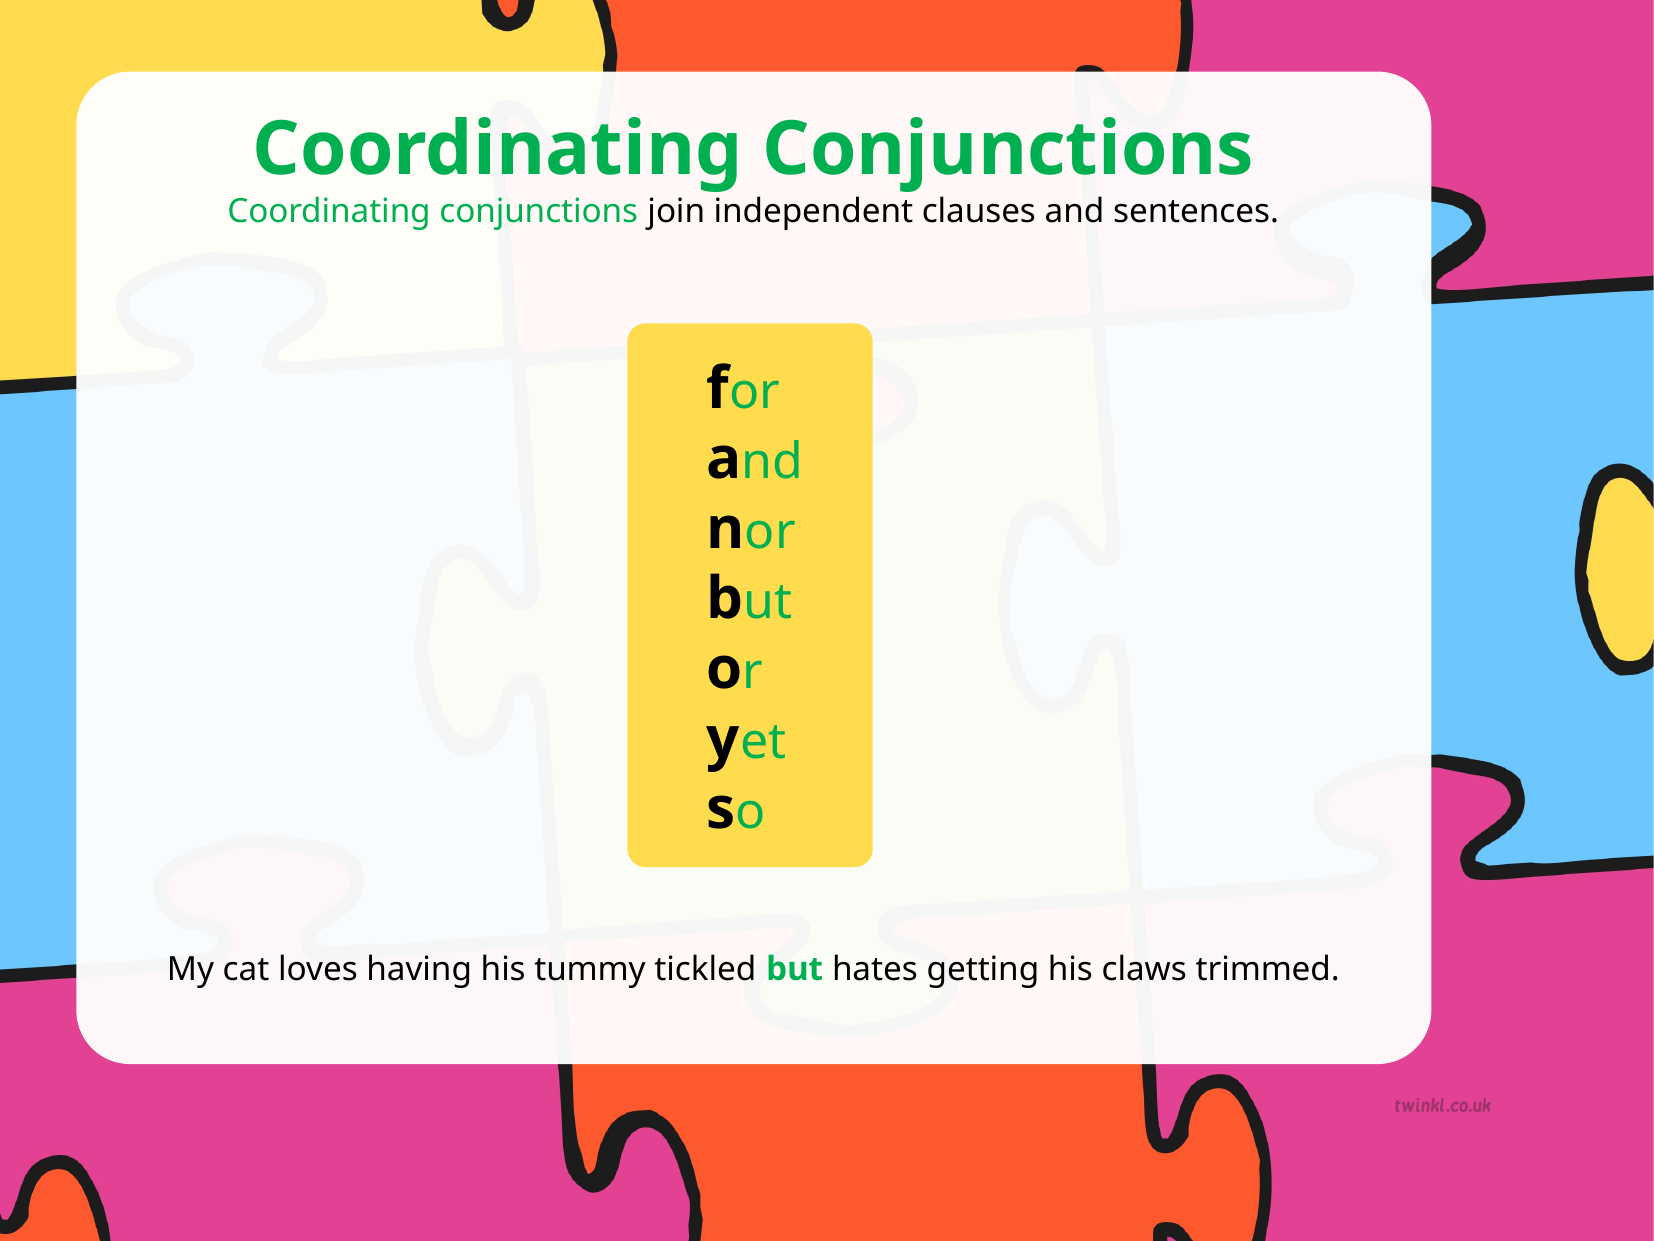

Coordinating Conjunctions
Coordinating conjunctions join independent clauses and sentences.
My cat loves having his tummy tickled but hates getting his claws trimmed.
for
and
nor
but
or
yet
so